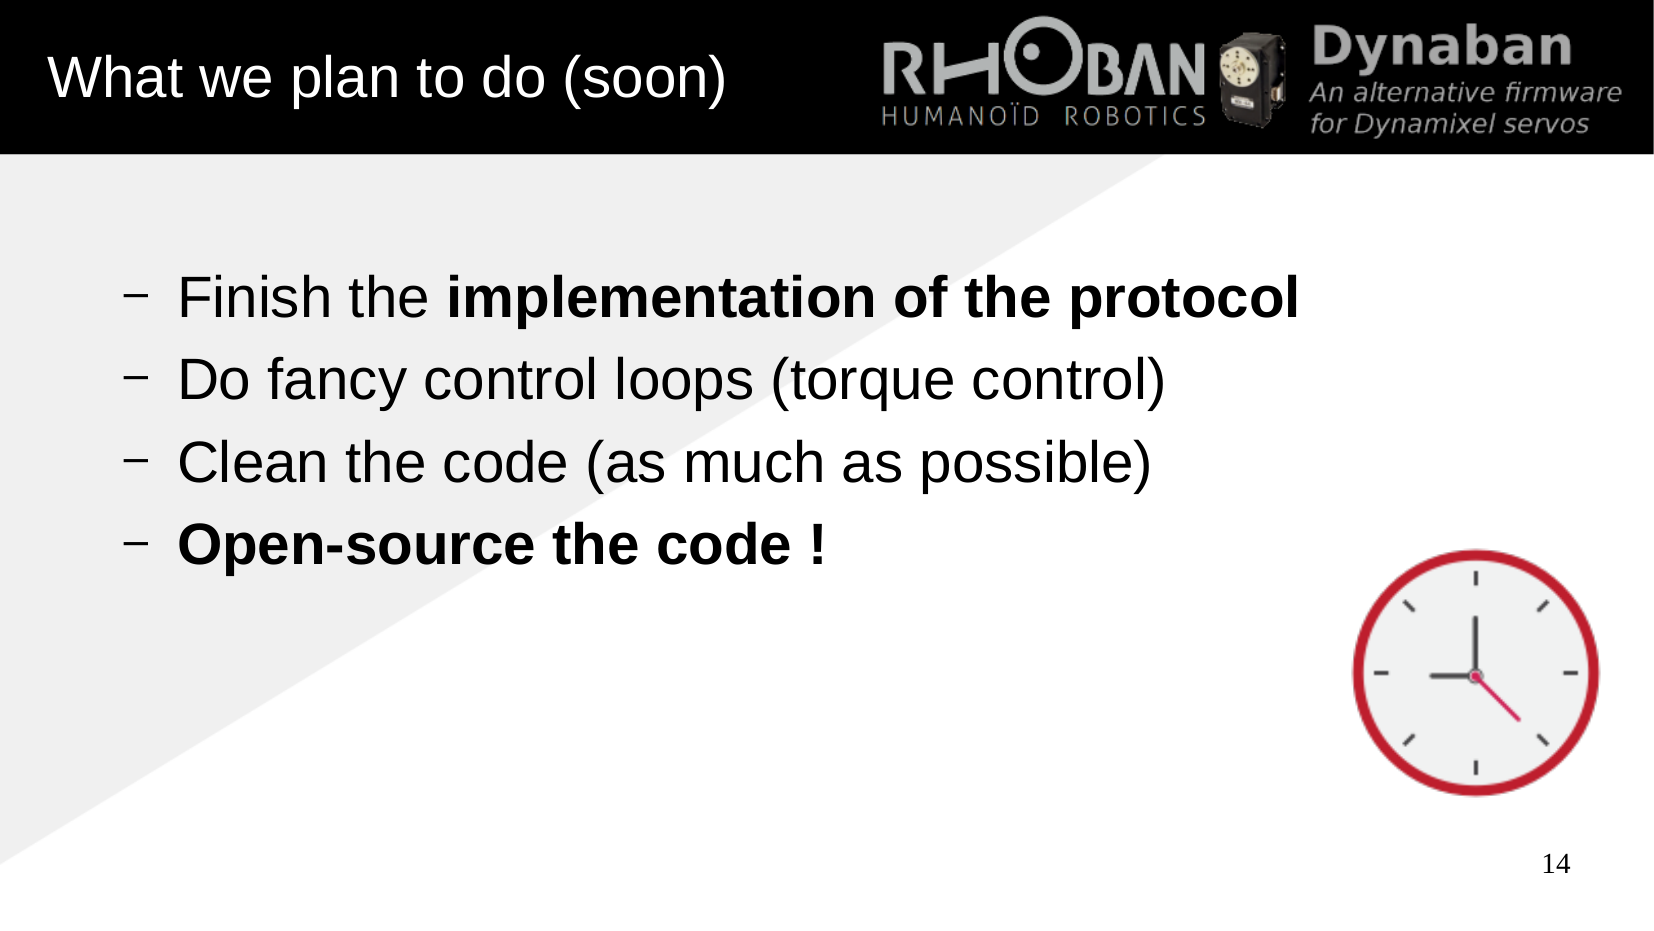

# What we plan to do (soon)
Finish the implementation of the protocol
Do fancy control loops (torque control)
Clean the code (as much as possible)
Open-source the code !
14